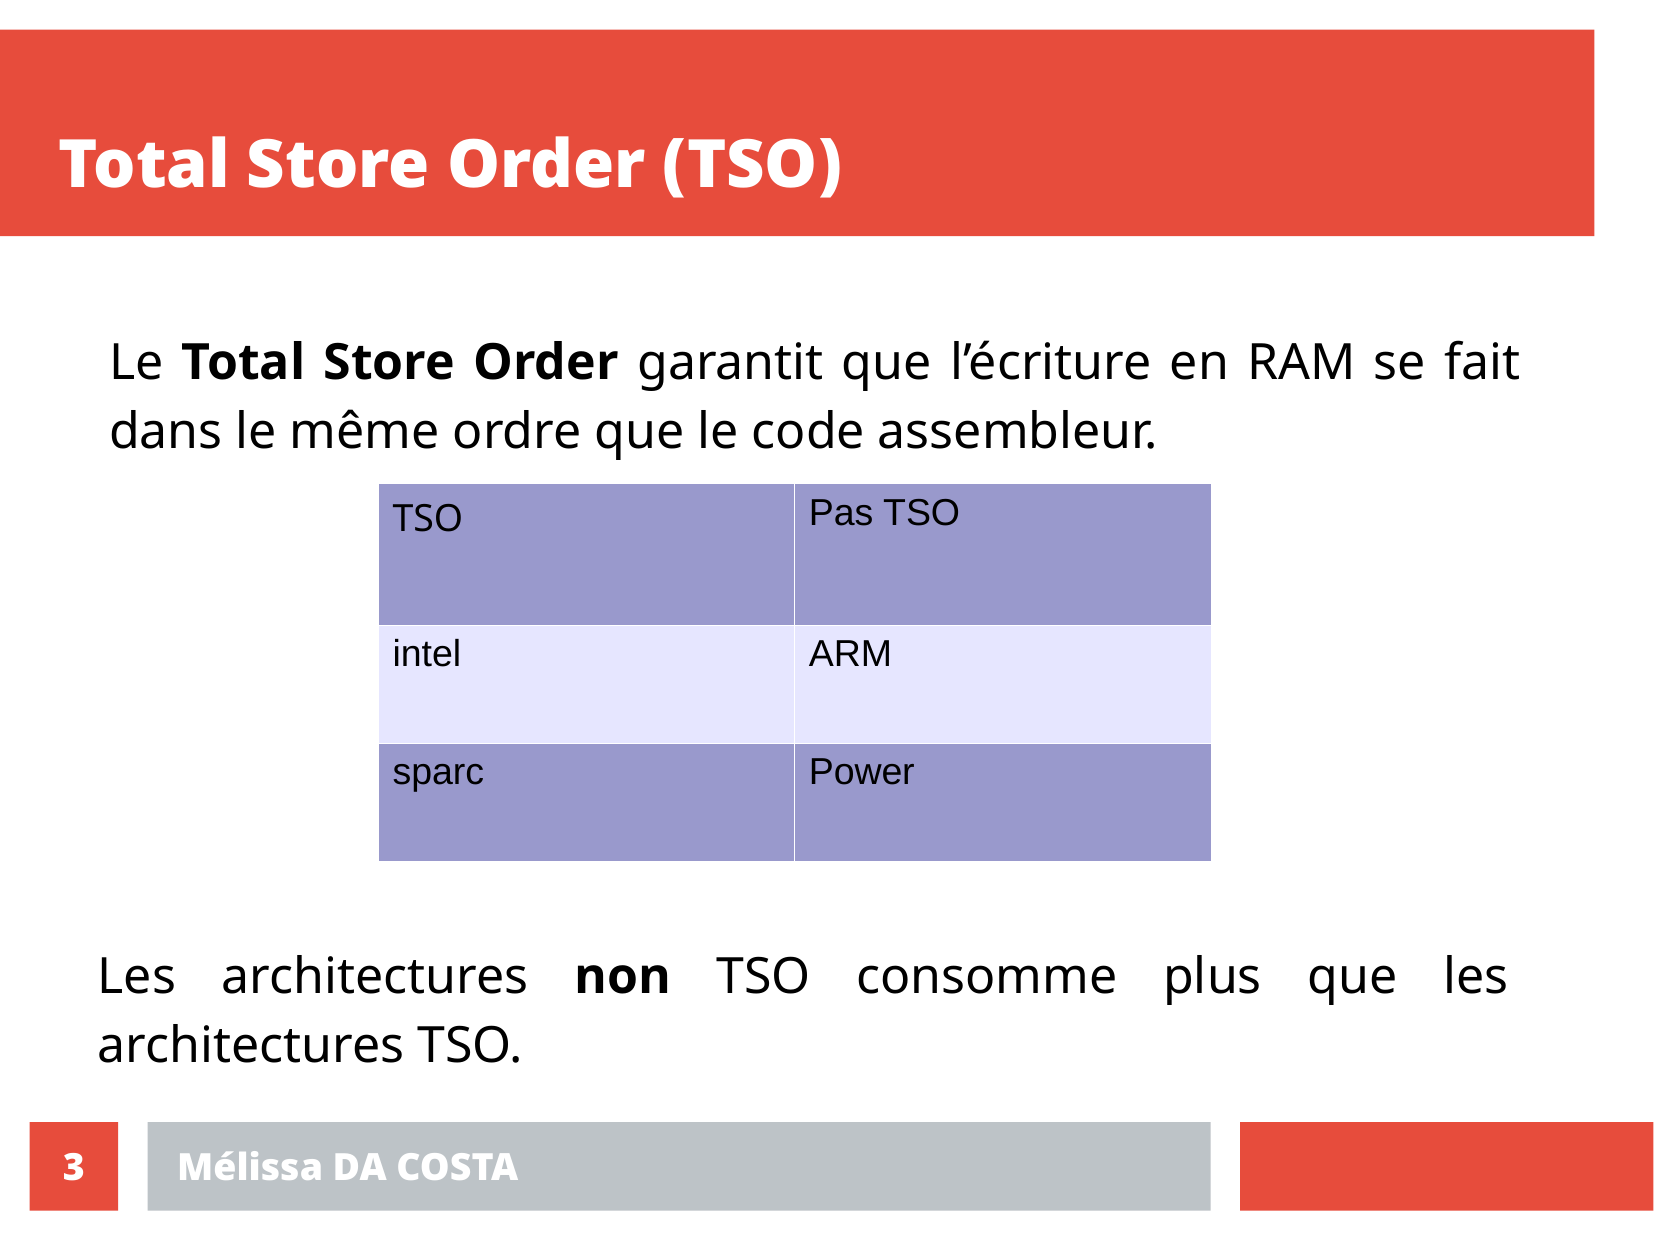

# Total Store Order (TSO)
Le Total Store Order garantit que l’écriture en RAM se fait dans le même ordre que le code assembleur.
| TSO | Pas TSO |
| --- | --- |
| intel | ARM |
| sparc | Power |
Les architectures non TSO consomme plus que les architectures TSO.
3
Mélissa DA COSTA